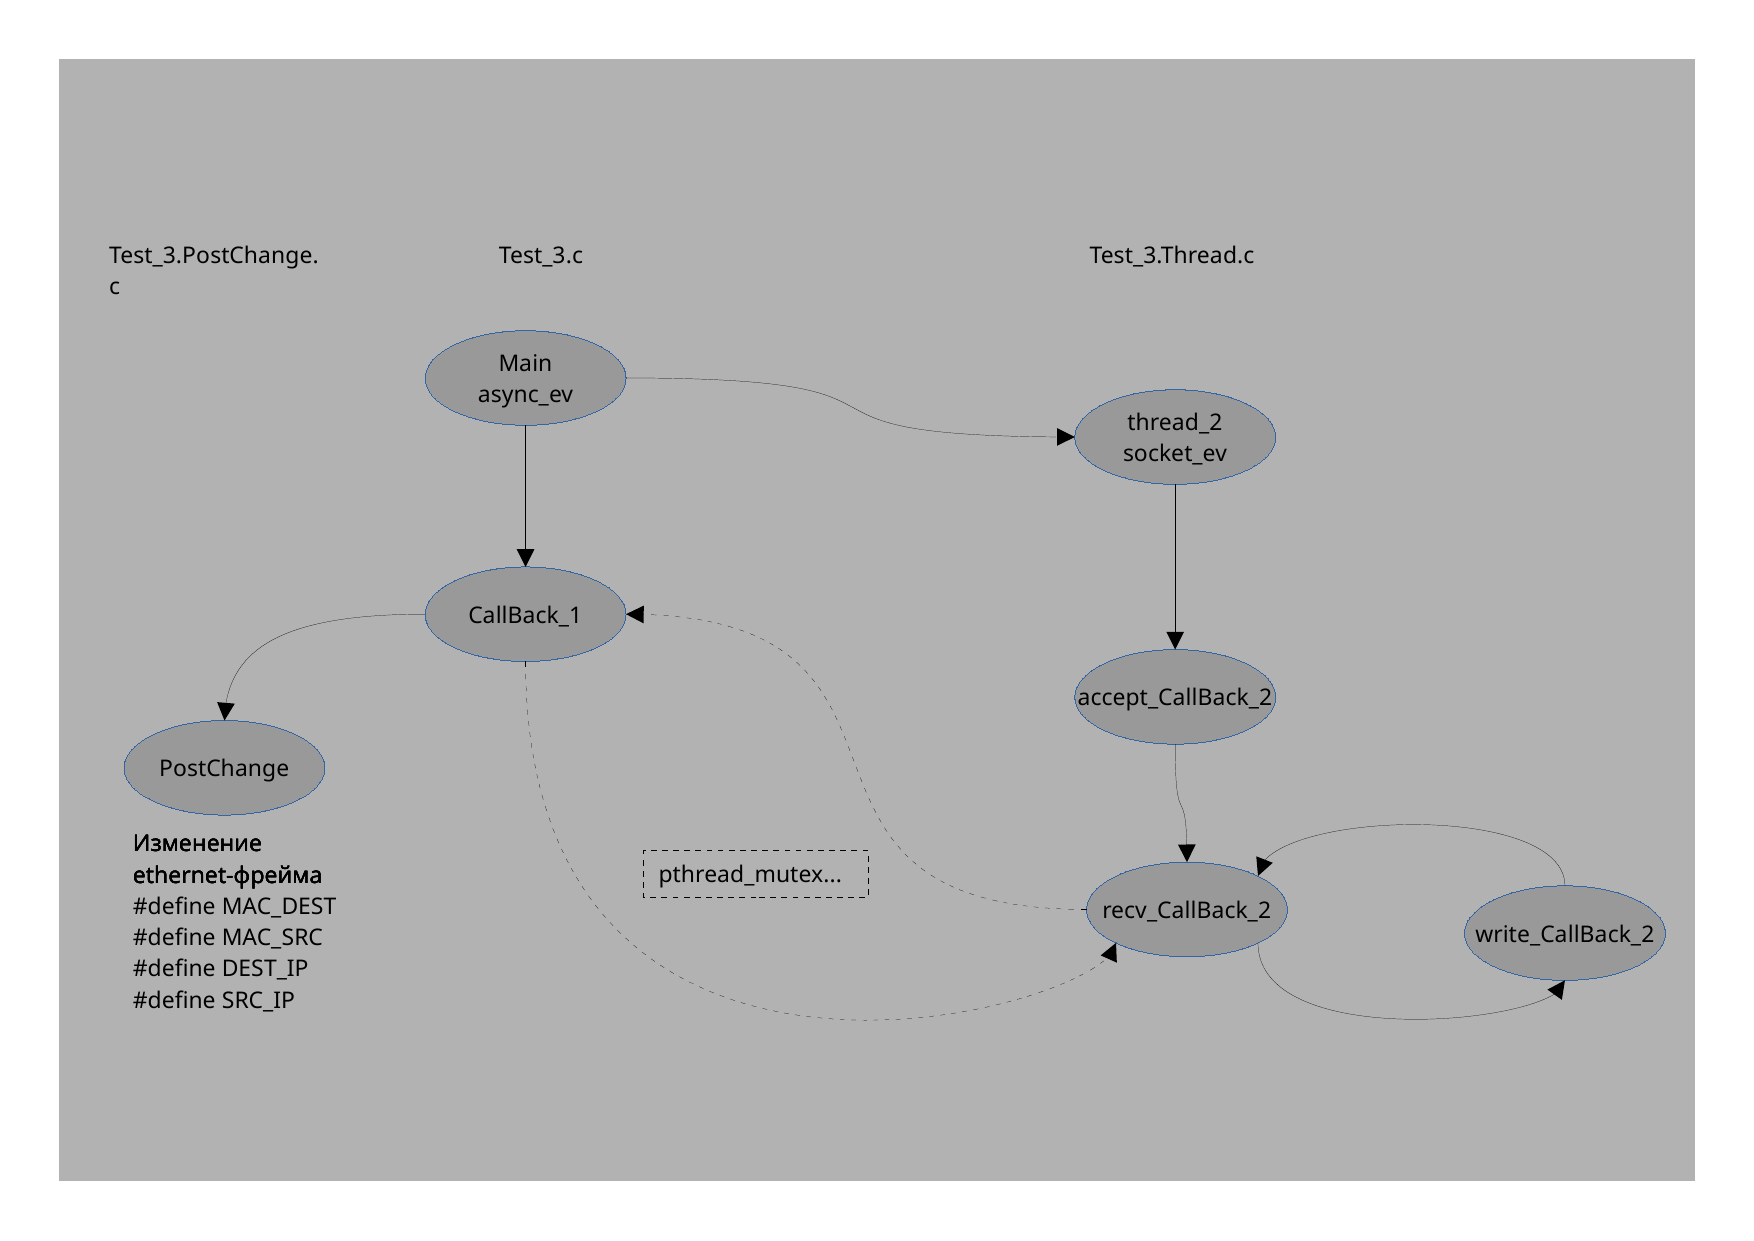

Test_3.PostChange.c
Test_3.c
Test_3.Thread.c
Main
async_ev
thread_2
socket_ev
CallBack_1
accept_CallBack_2
PostChange
Изменение ethernet-фрейма
#define MAC_DEST
#define MAC_SRC
#define DEST_IP
#define SRC_IP
Изменение ethernet-фрейма
Изменение ethernet-фрейма
Изменение ethernet-фрейма
pthread_mutex...
recv_CallBack_2
write_CallBack_2